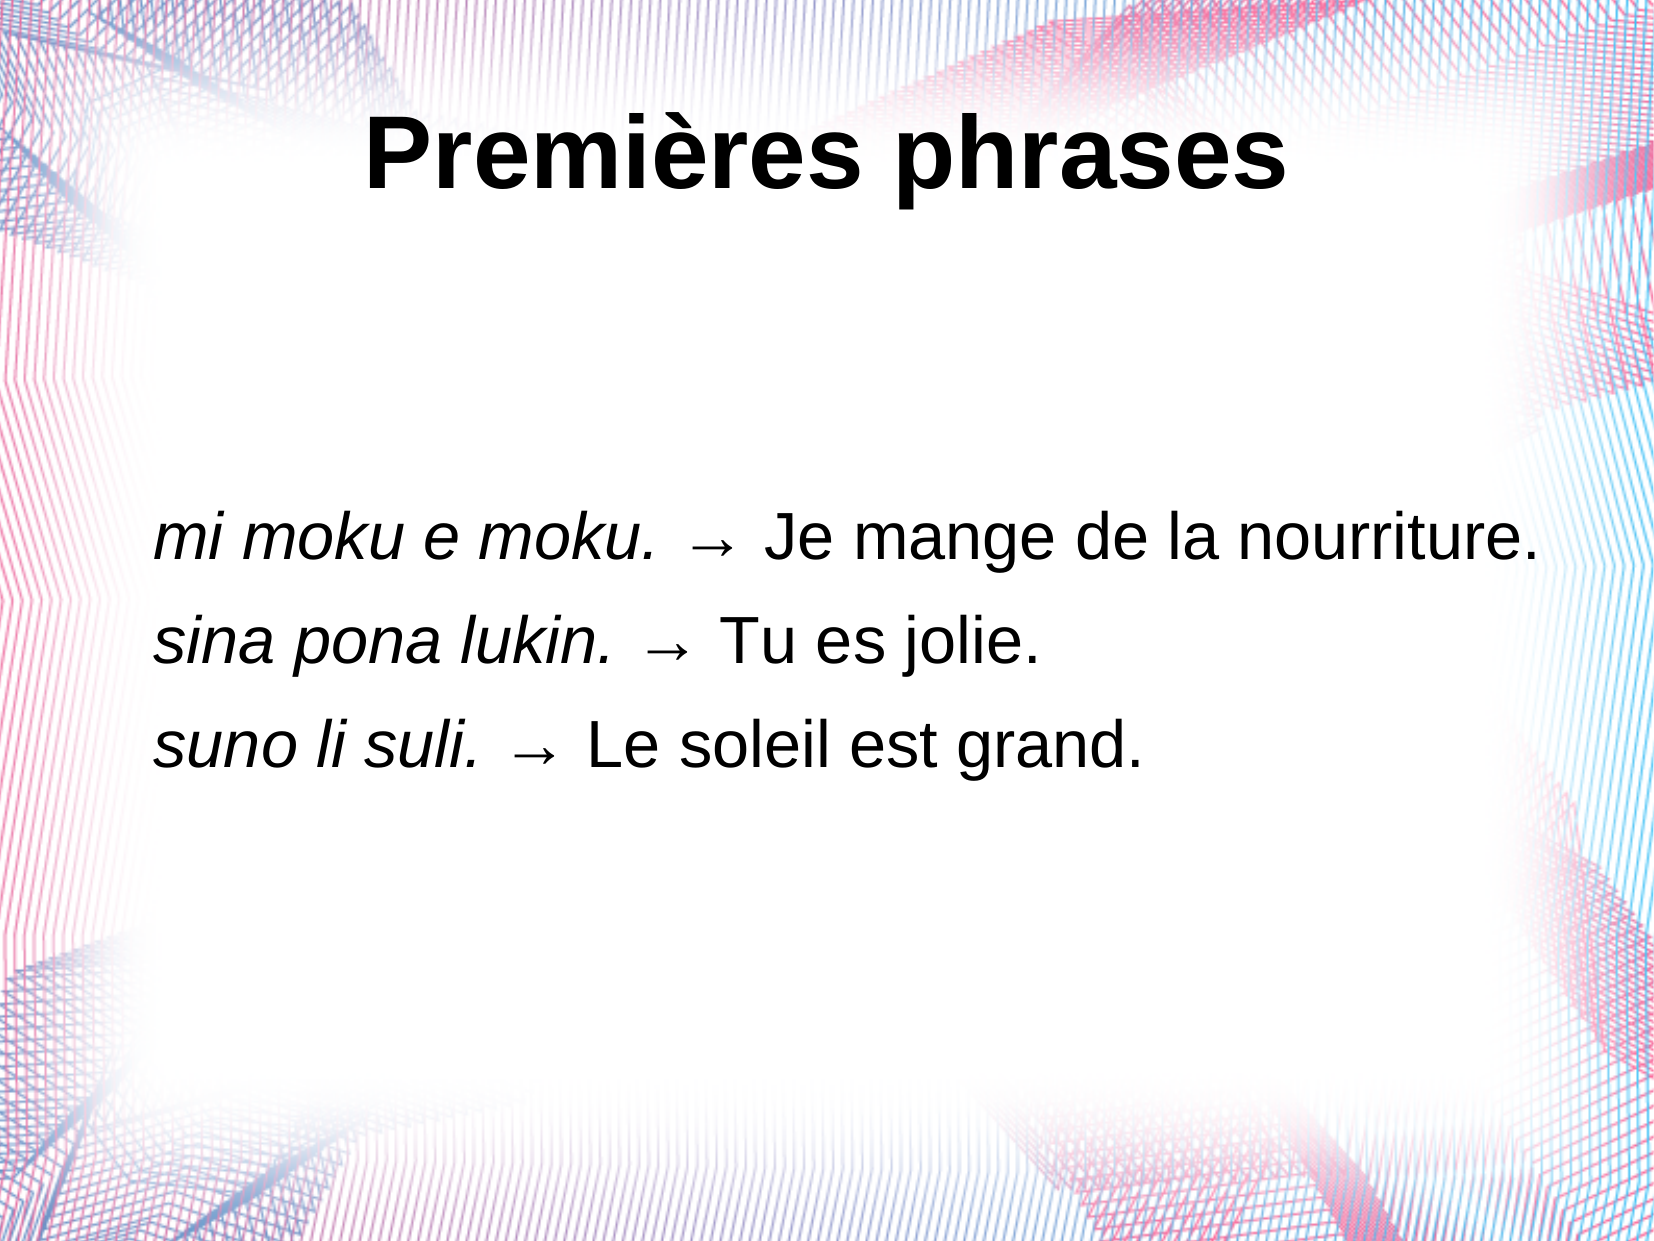

# Premières phrases
mi moku e moku. → Je mange de la nourriture.
sina pona lukin. → Tu es jolie.
suno li suli. → Le soleil est grand.